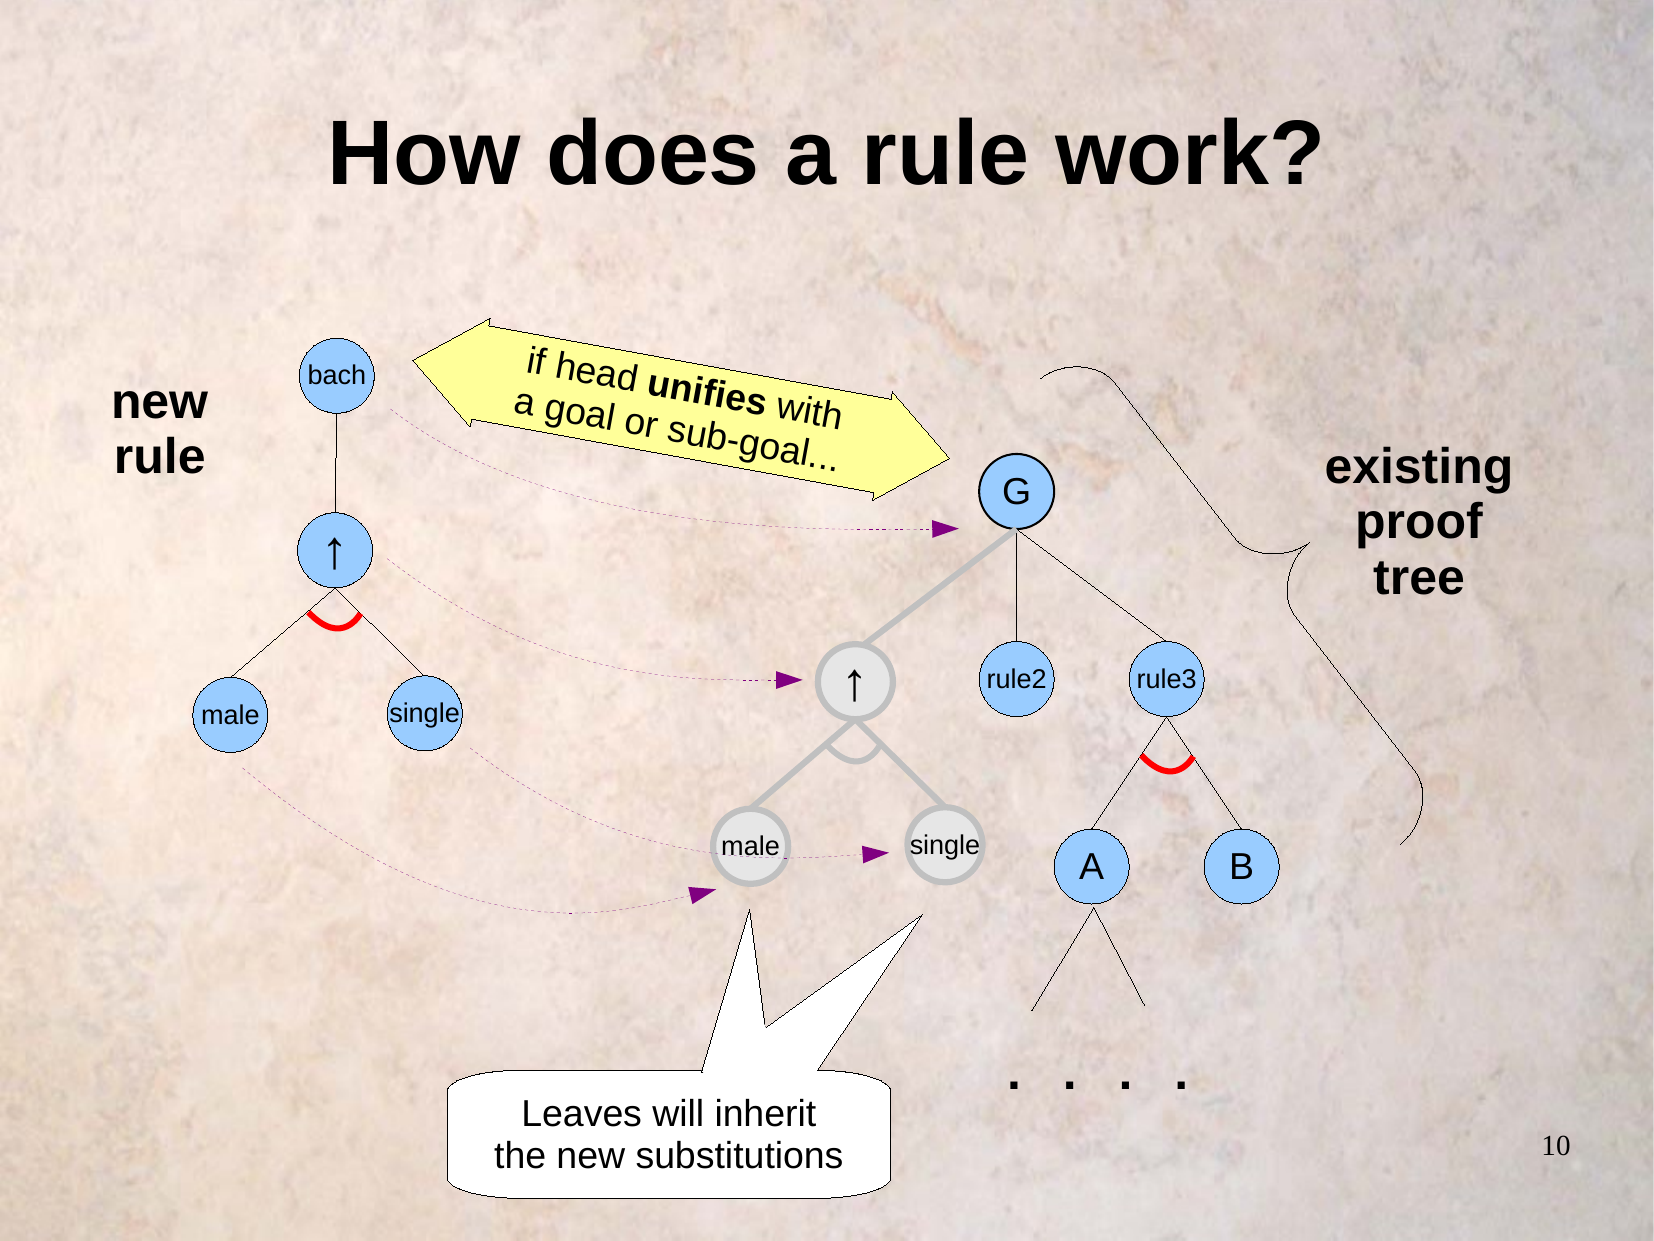

# How does a rule work?
bach
if head unifies with
a goal or sub-goal...
new
rule
existing
proof
tree
G
↑
rule2
rule3
↑
single
male
single
male
A
B
. . . .
Leaves will inherit
the new substitutions
10